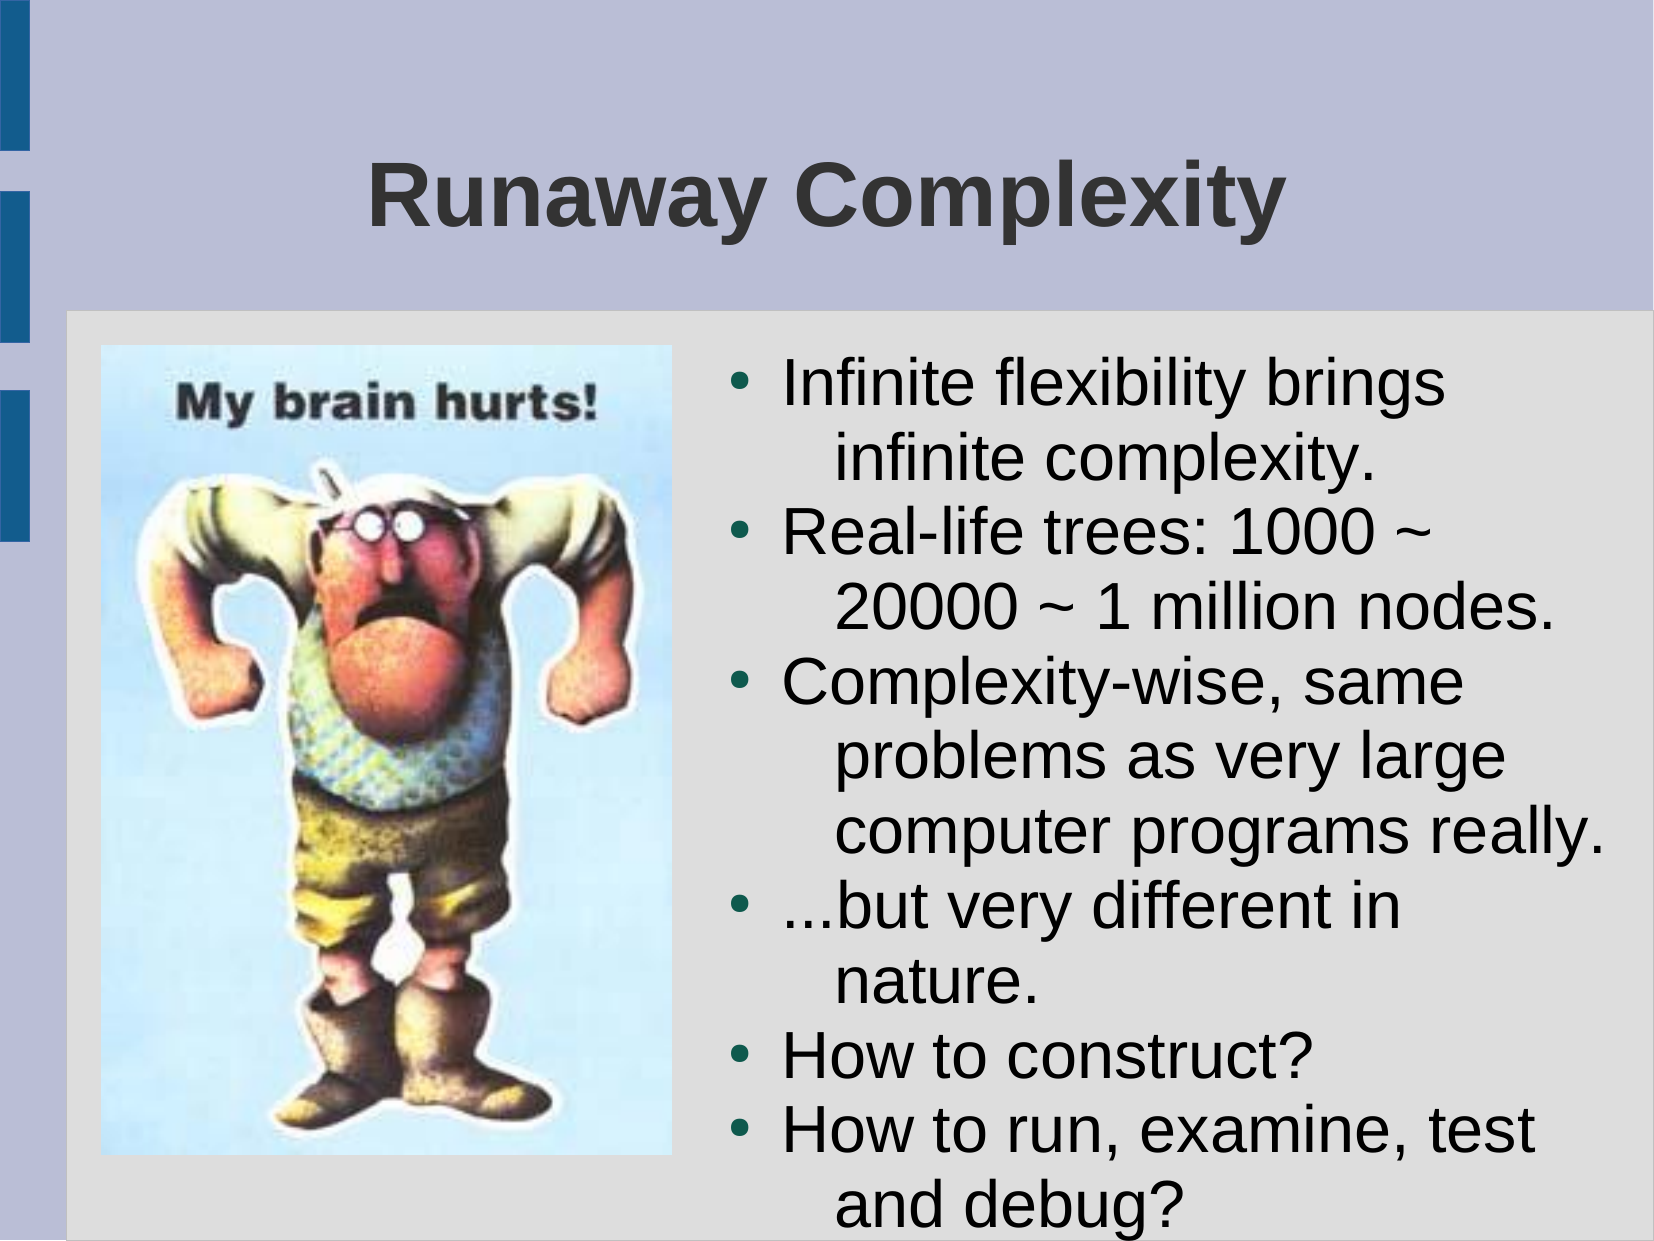

# Runaway Complexity
Infinite flexibility brings infinite complexity.
Real-life trees: 1000 ~ 20000 ~ 1 million nodes.
Complexity-wise, same problems as very large computer programs really.
...but very different in nature.
How to construct?
How to run, examine, test and debug?